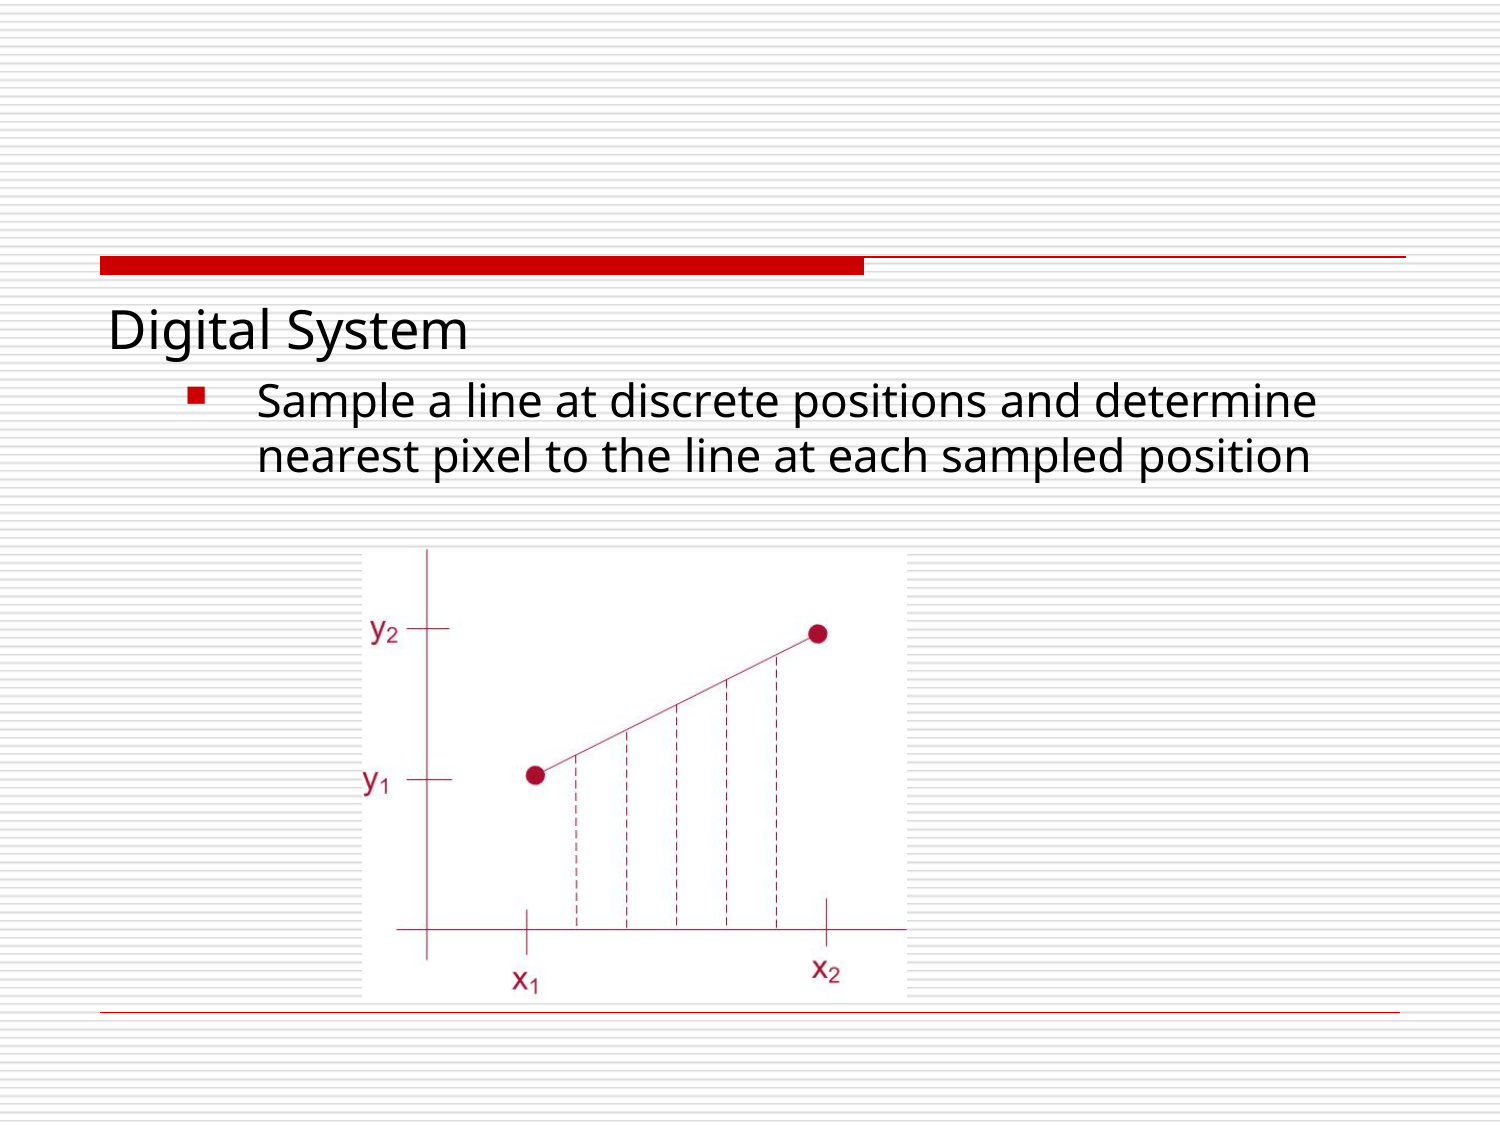

#
Digital System
Sample a line at discrete positions and determine nearest pixel to the line at each sampled position